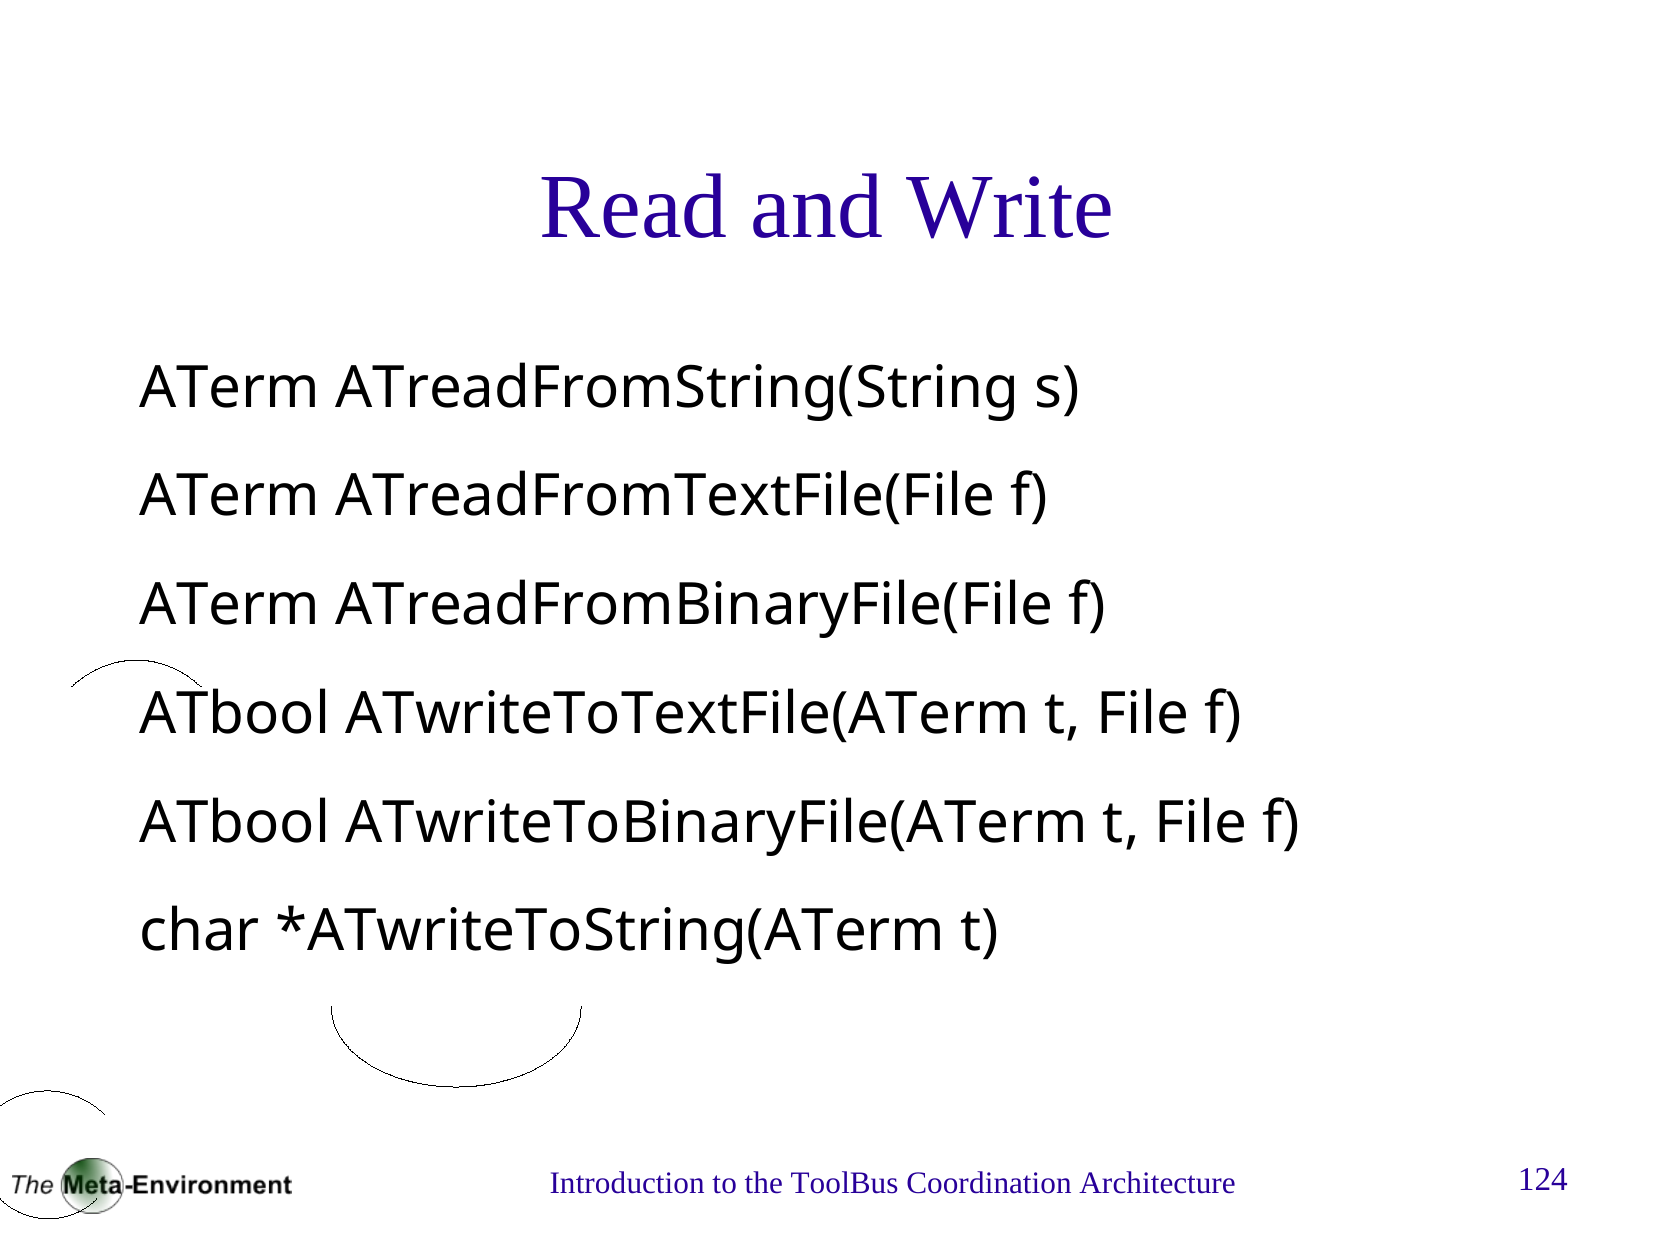

# Read and Write
ATerm ATreadFromString(String s)
ATerm ATreadFromTextFile(File f)
ATerm ATreadFromBinaryFile(File f)
ATbool ATwriteToTextFile(ATerm t, File f)
ATbool ATwriteToBinaryFile(ATerm t, File f)
char *ATwriteToString(ATerm t)